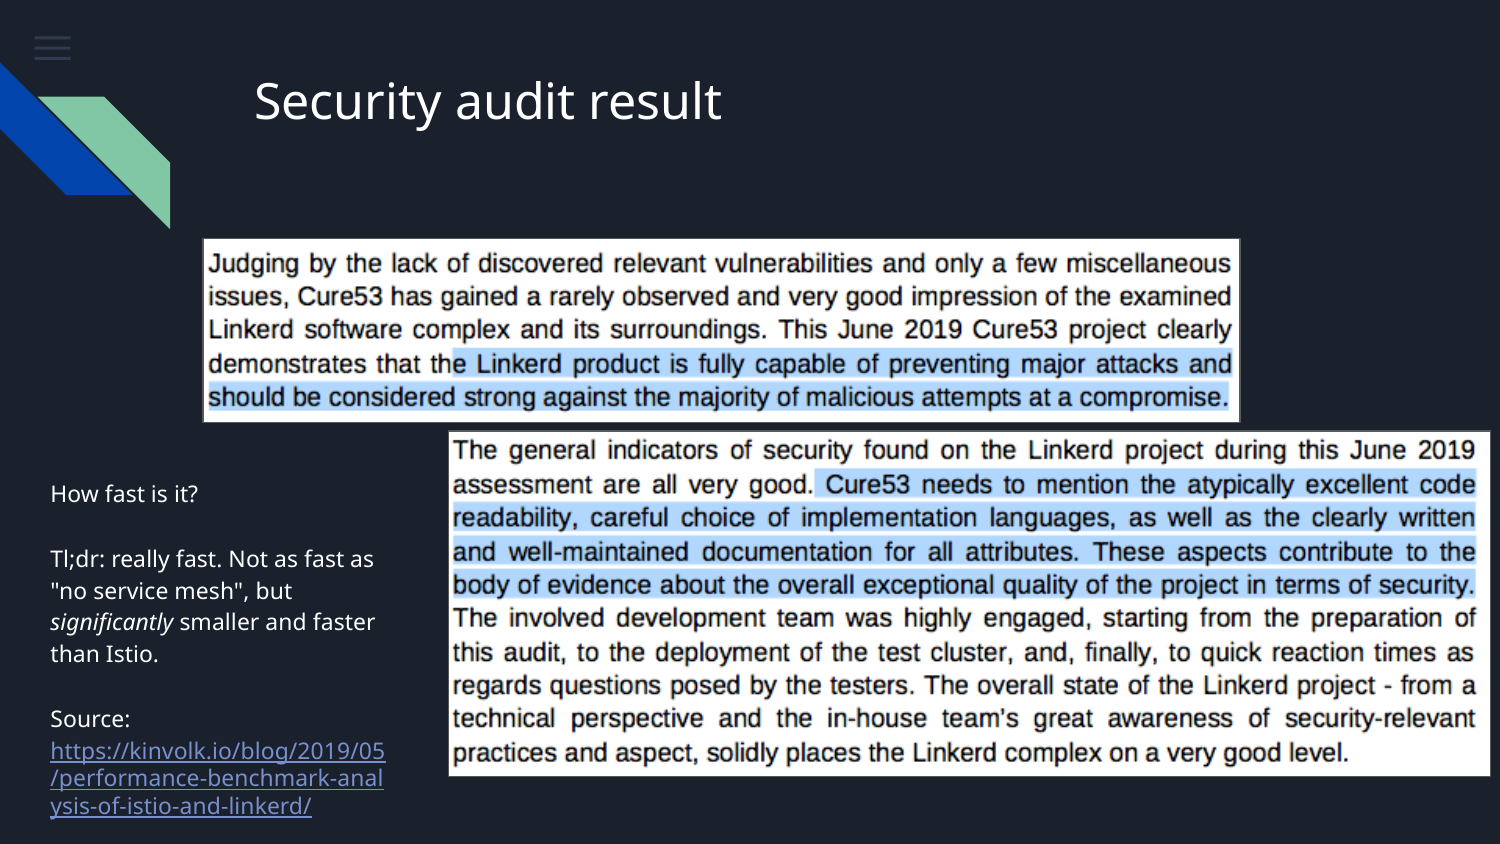

Security audit result
How fast is it?
Tl;dr: really fast. Not as fast as "no service mesh", but significantly smaller and faster than Istio.
Source: https://kinvolk.io/blog/2019/05/performance-benchmark-analysis-of-istio-and-linkerd/